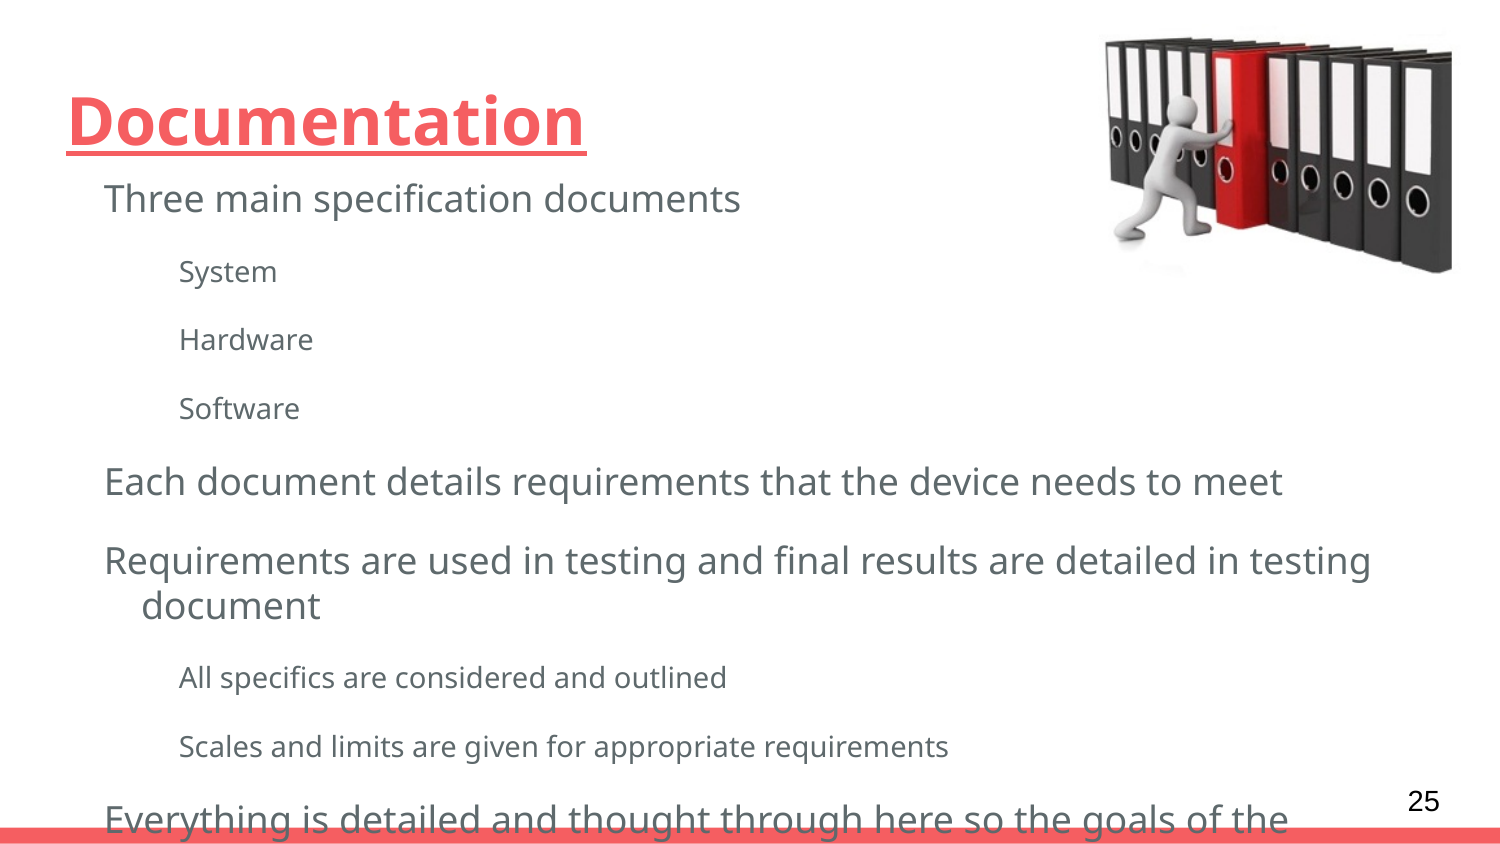

# Documentation
Three main specification documents
System
Hardware
Software
Each document details requirements that the device needs to meet
Requirements are used in testing and final results are detailed in testing document
All specifics are considered and outlined
Scales and limits are given for appropriate requirements
Everything is detailed and thought through here so the goals of the product are clear for development
Answers the questions
“Did we build the right product?”
“Did we build the product right?”